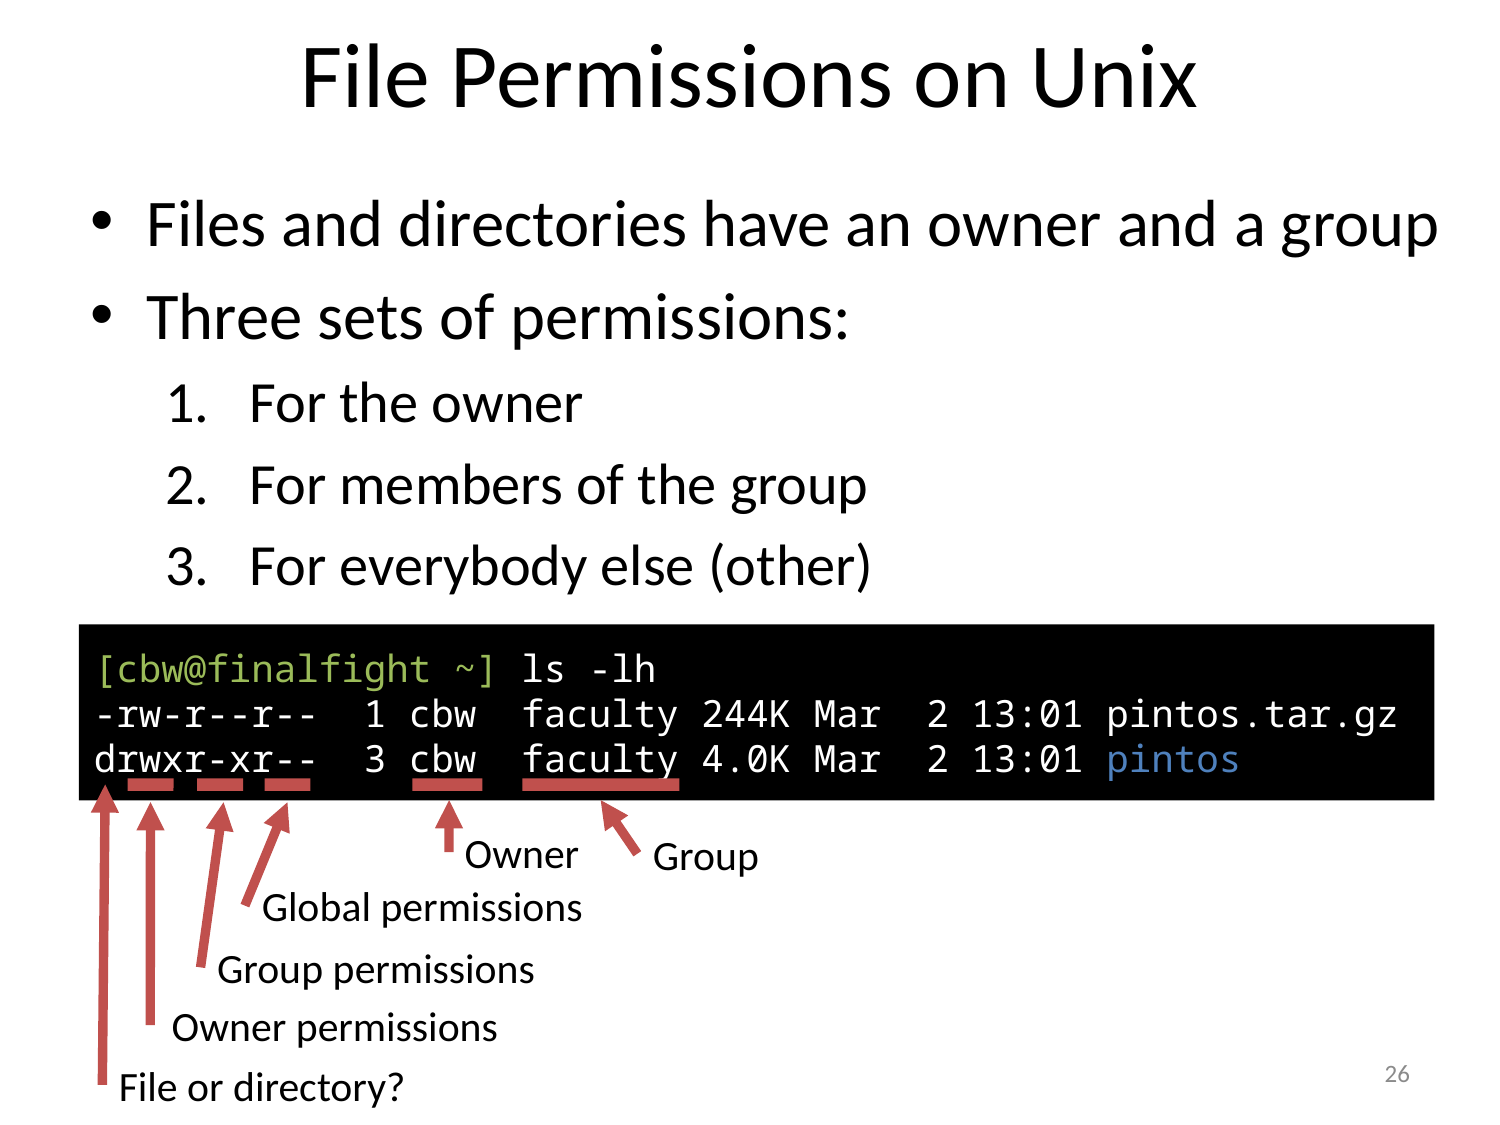

# File Permissions on Unix
Files and directories have an owner and a group
Three sets of permissions:
For the owner
For members of the group
For everybody else (other)
[cbw@finalfight ~] ls -lh
-rw-r--r-- 1 cbw faculty 244K Mar 2 13:01 pintos.tar.gz
drwxr-xr-- 3 cbw faculty 4.0K Mar 2 13:01 pintos
Owner
Group
Global permissions
Group permissions
Owner permissions
File or directory?